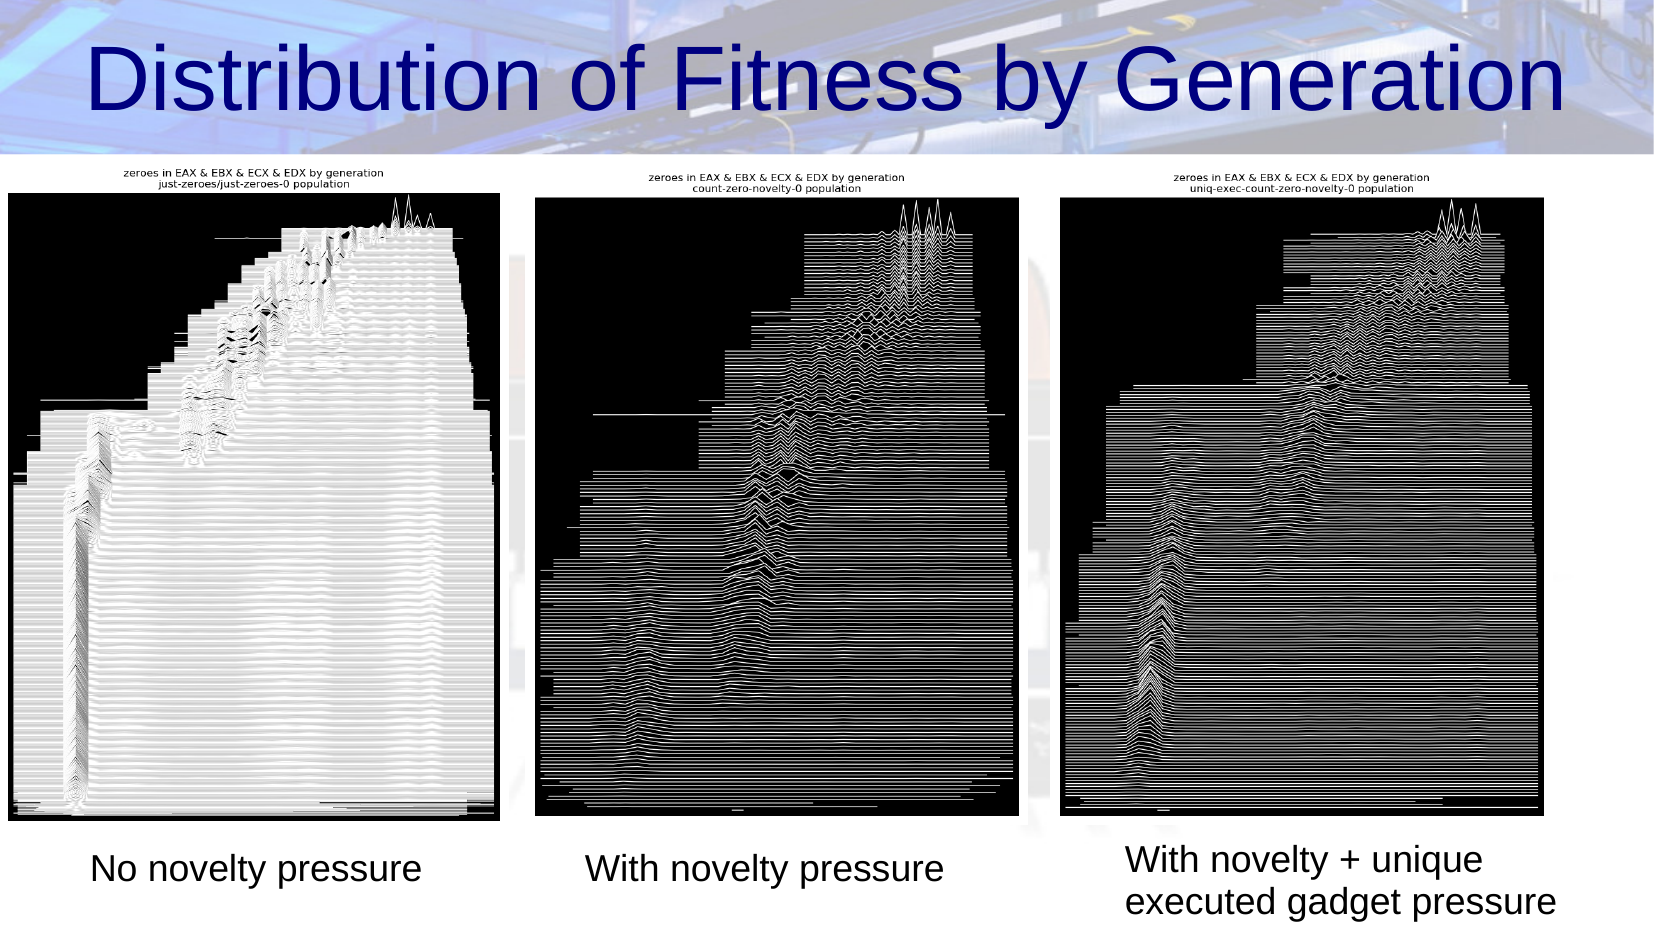

# Distribution of Fitness by Generation
With novelty + unique executed gadget pressure
No novelty pressure
With novelty pressure